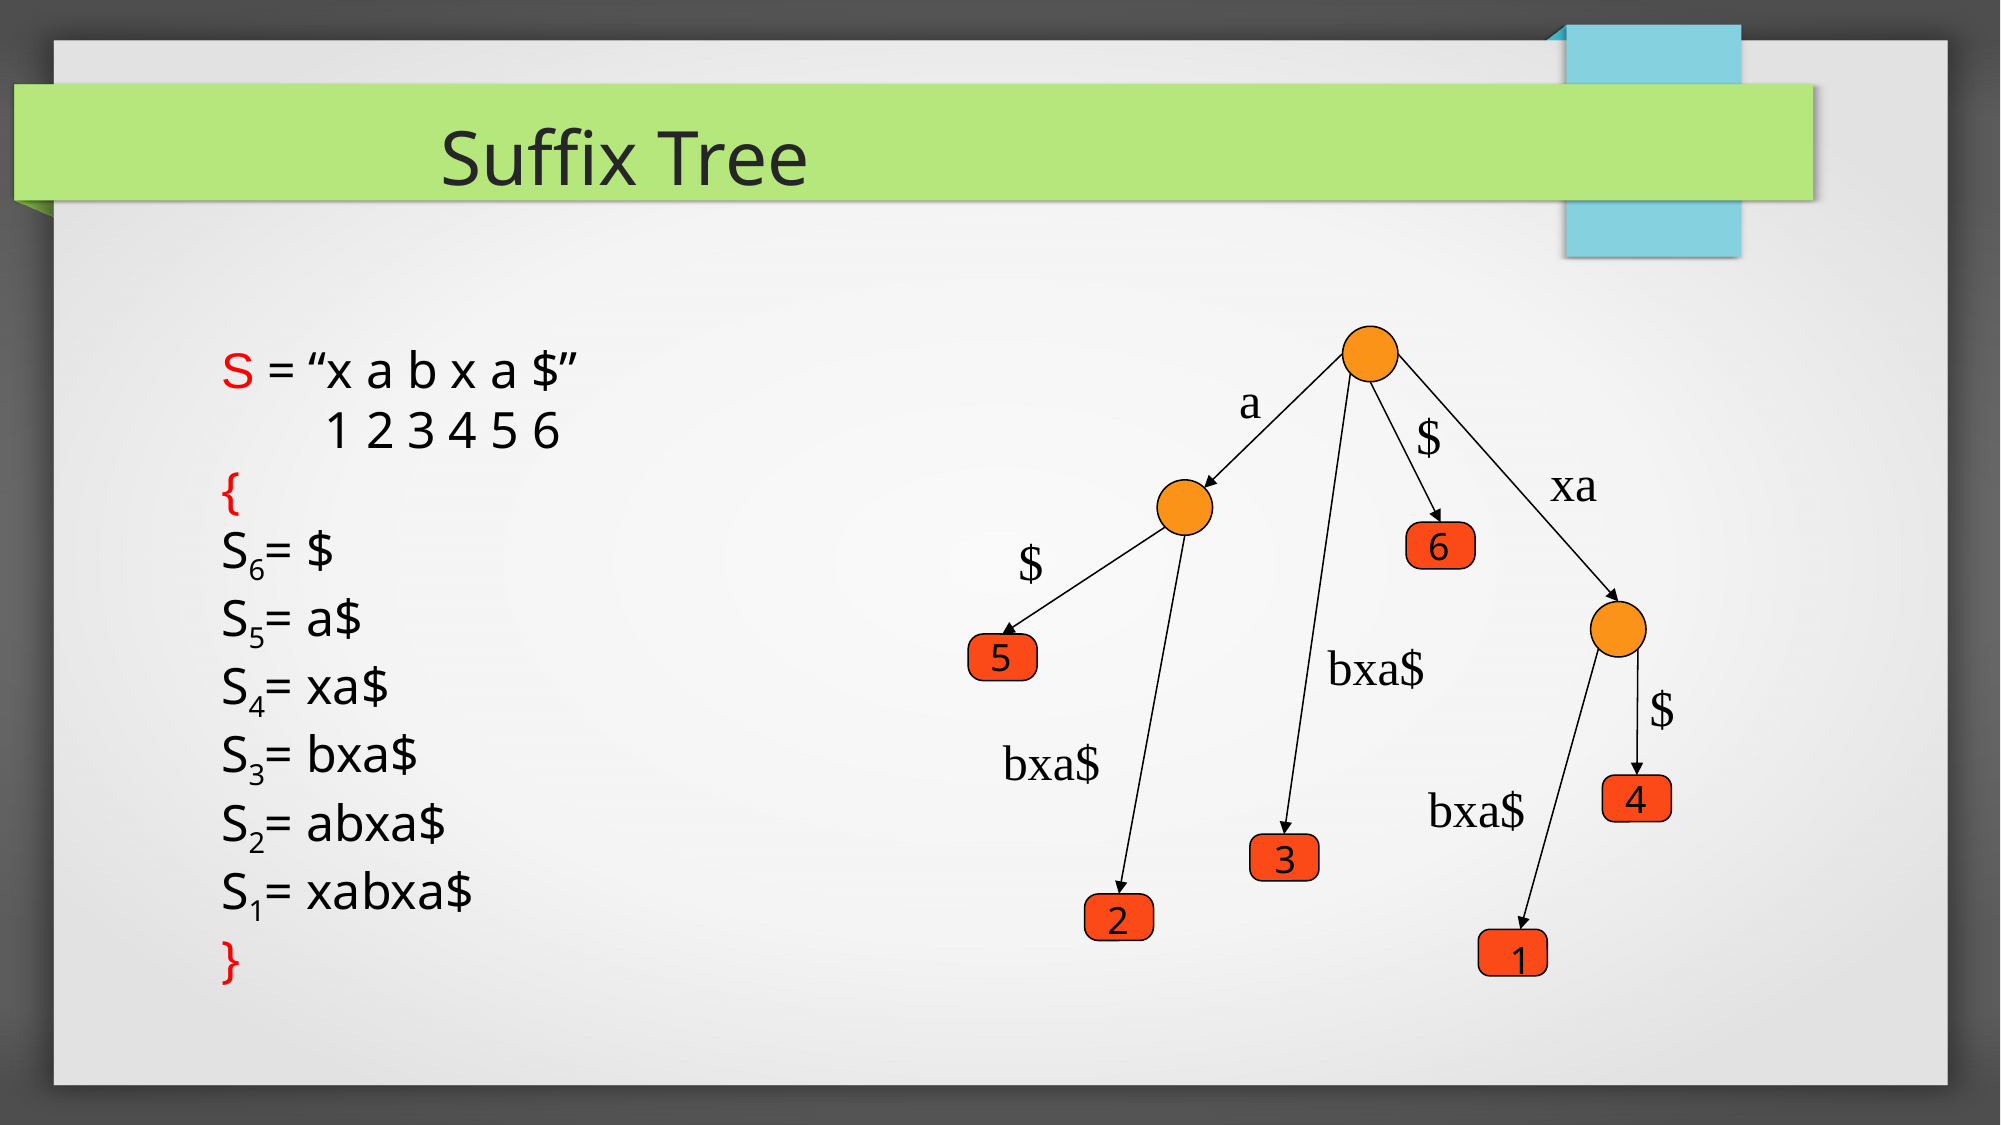

# Suffix Tree
S = “x a b x a $”
1 2 3 4 5 6
{
S6= $
S5= a$
S4= xa$
S3= bxa$
S2= abxa$
S1= xabxa$
}
a
$
xa
6
$
5
bxa$
$
bxa$
4
bxa$
3
2
1